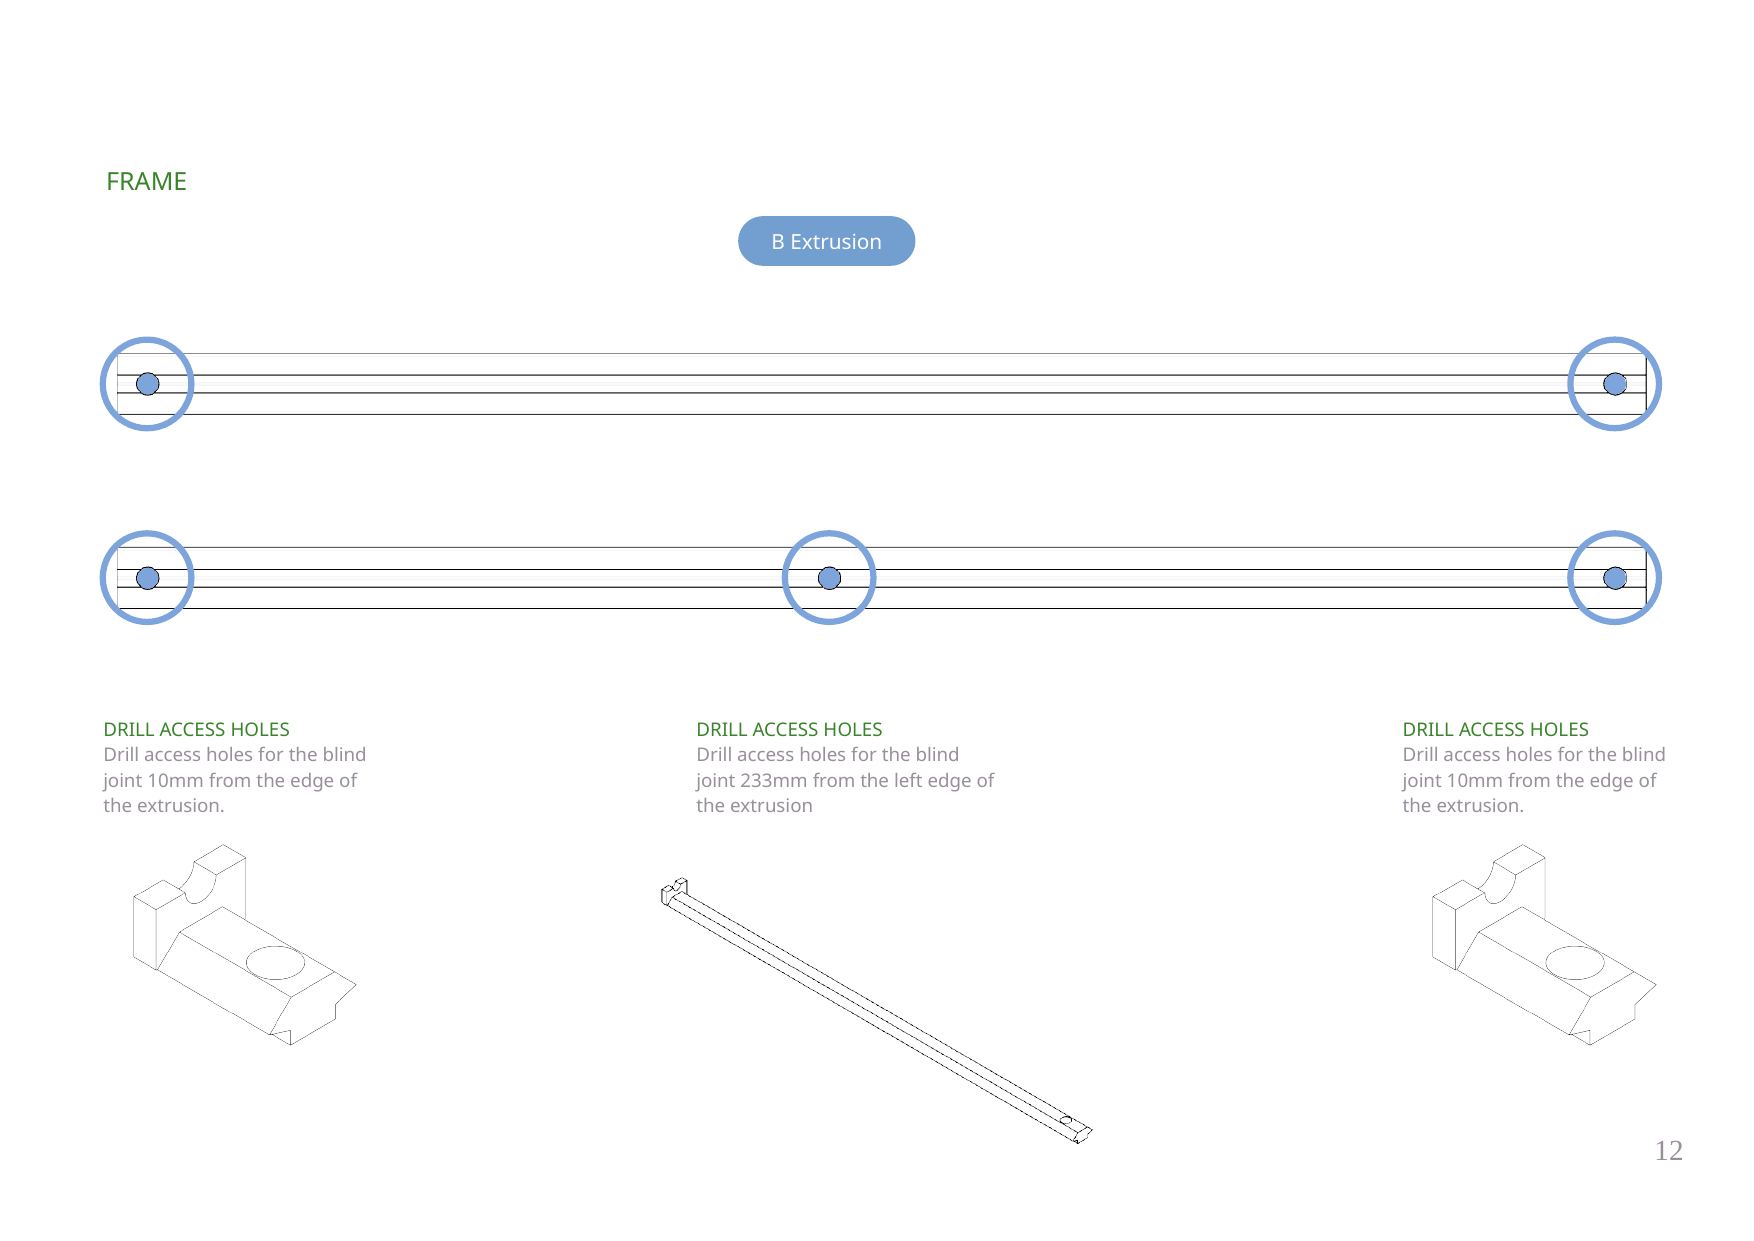

FRAME
B Extrusion
DRILL ACCESS HOLES
Drill access holes for the blind
joint 10mm from the edge of
the extrusion.
DRILL ACCESS HOLES
Drill access holes for the blind
joint 233mm from the left edge of
the extrusion
DRILL ACCESS HOLES
Drill access holes for the blind
joint 10mm from the edge of
the extrusion.
12